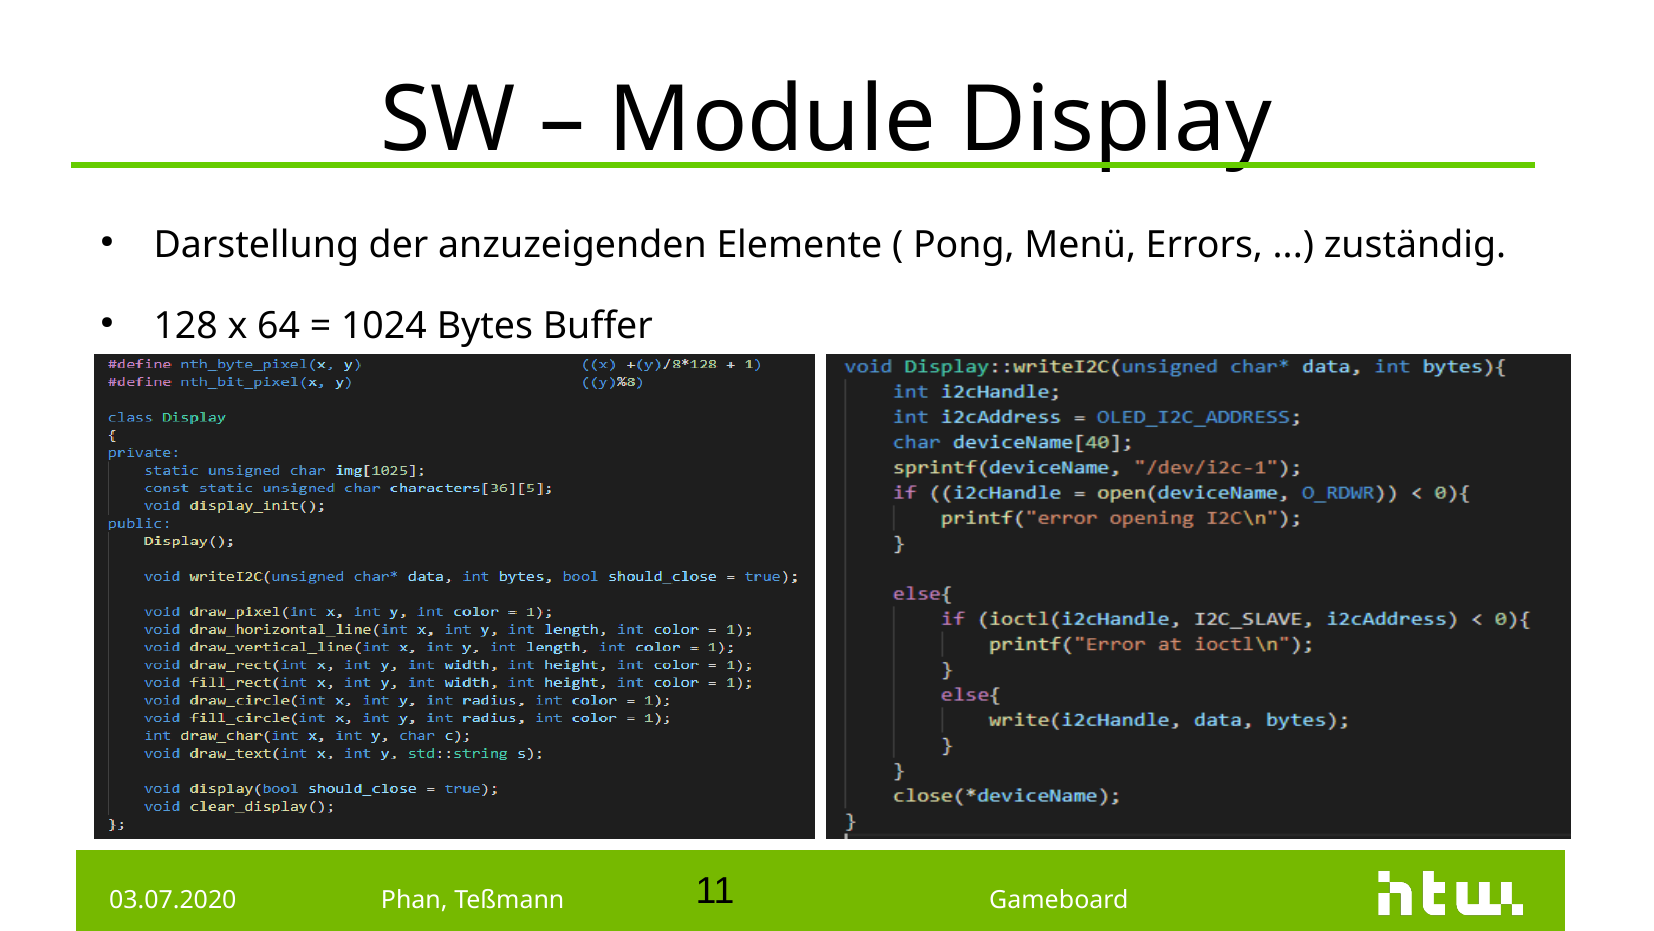

# SW – Module Display
Darstellung der anzuzeigenden Elemente ( Pong, Menü, Errors, ...) zuständig.
128 x 64 = 1024 Bytes Buffer